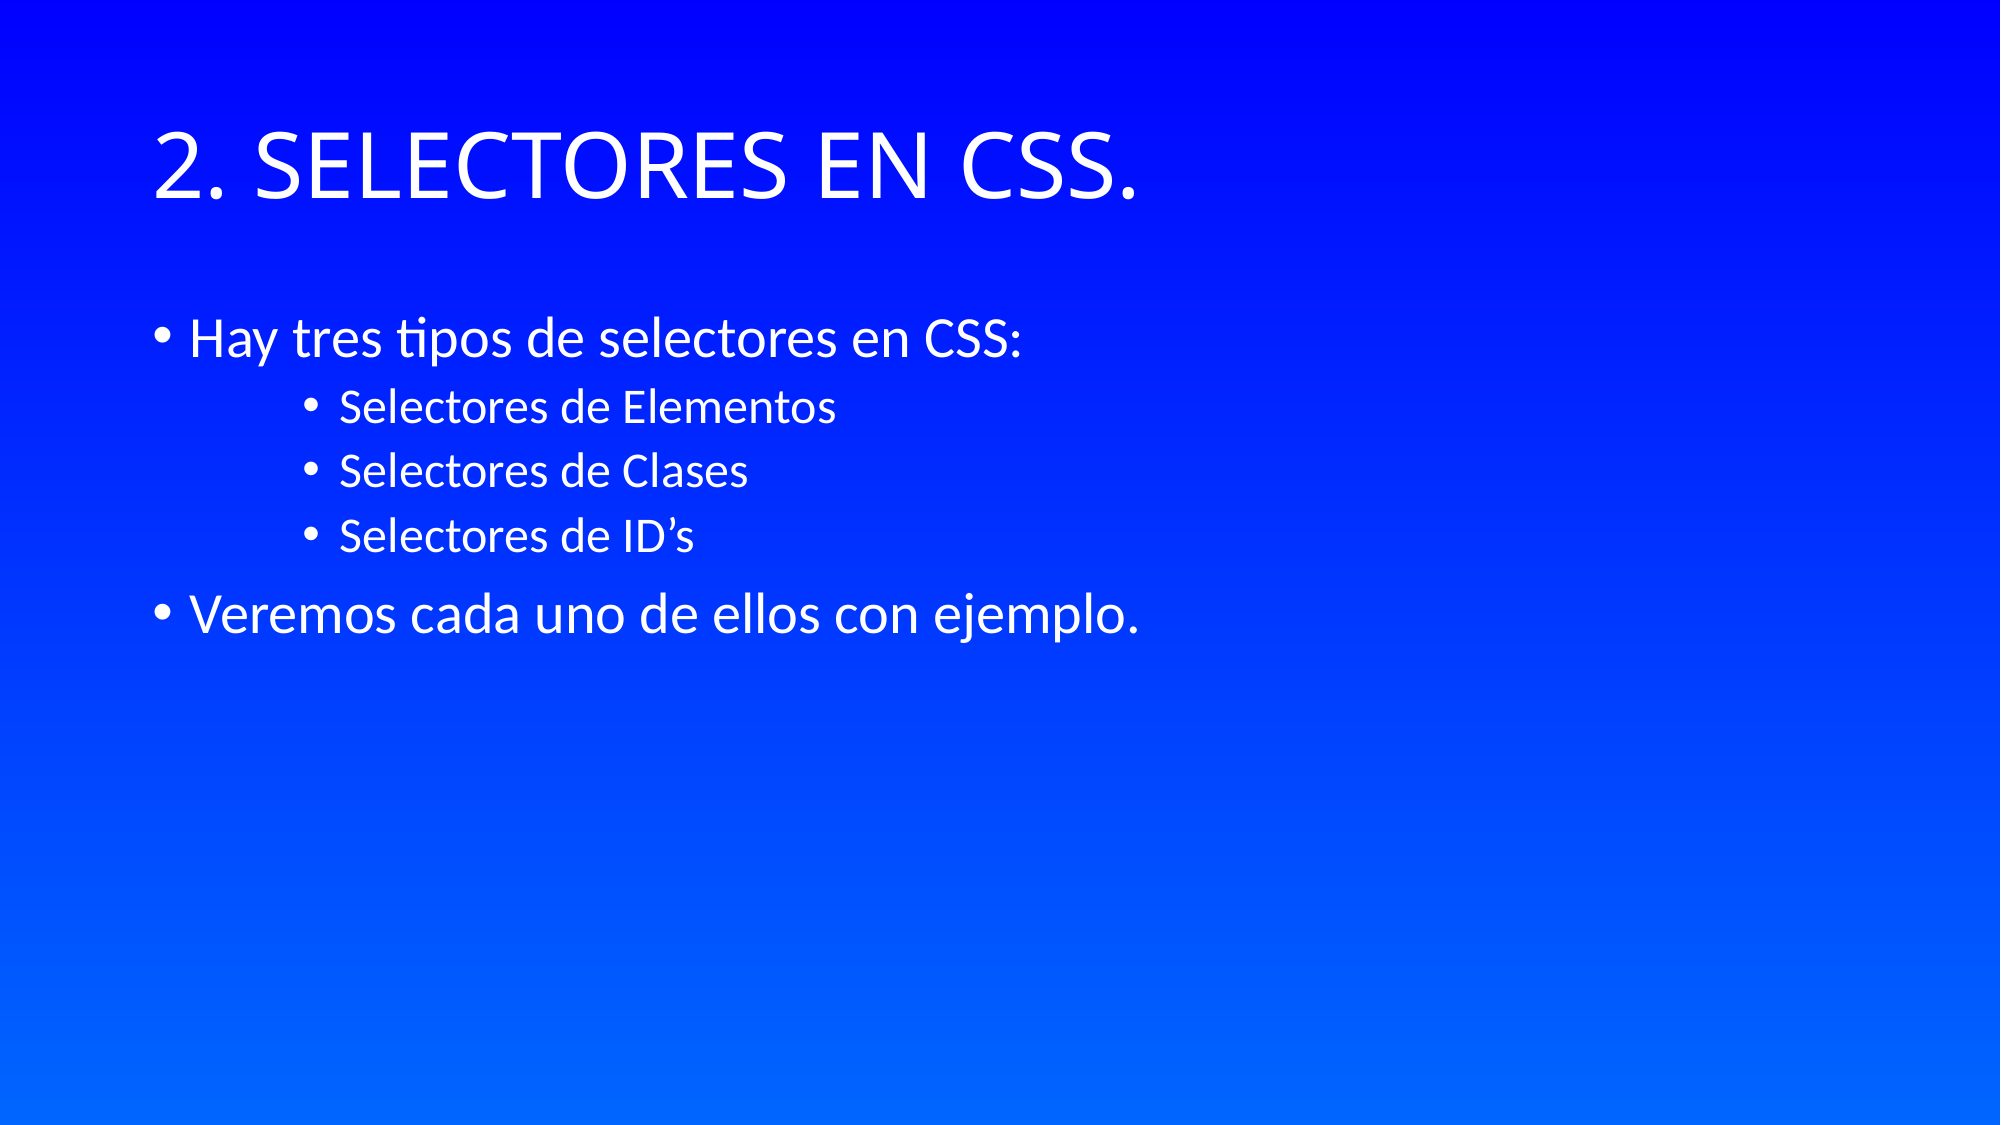

# 2. SELECTORES EN CSS.
Hay tres tipos de selectores en CSS:
Selectores de Elementos
Selectores de Clases
Selectores de ID’s
Veremos cada uno de ellos con ejemplo.